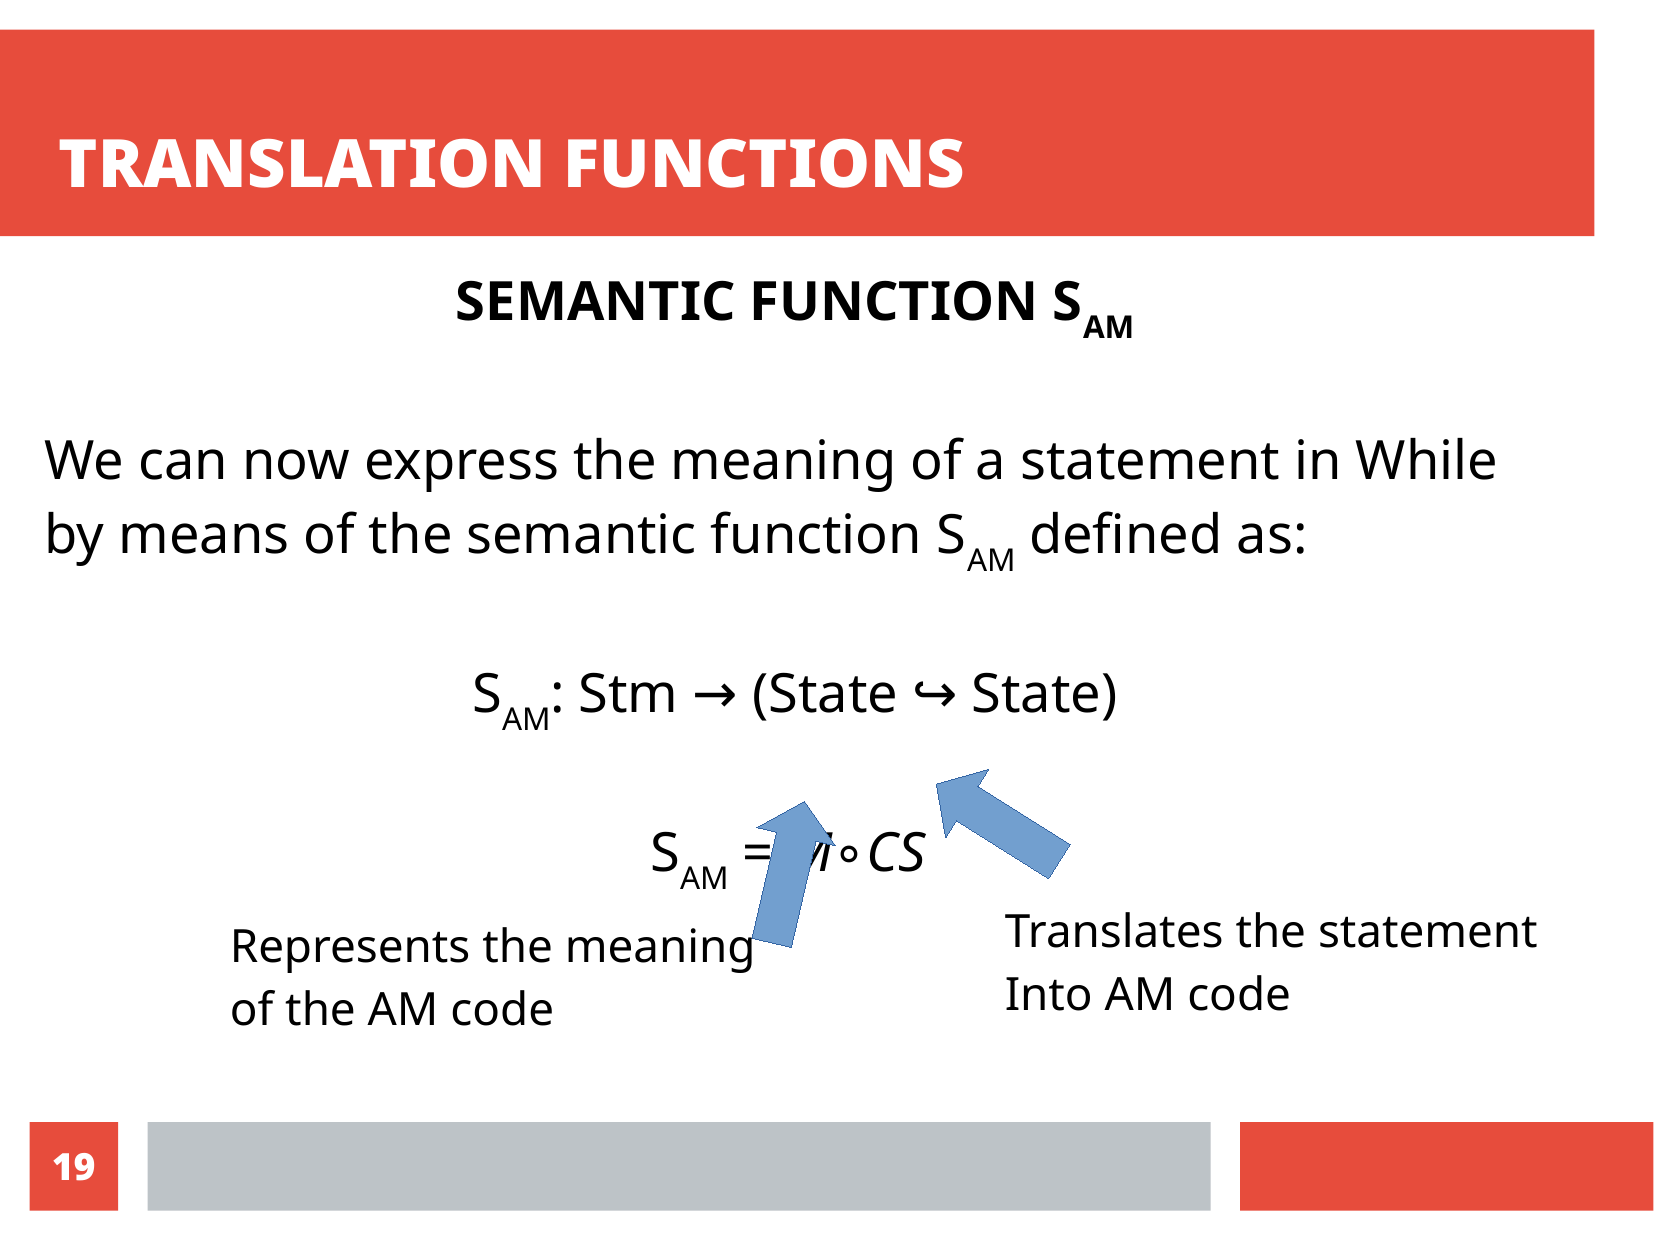

# TRANSLATION FUNCTIONS
SEMANTIC FUNCTION SAM
We can now express the meaning of a statement in While by means of the semantic function SAM defined as:
SAM: Stm → (State ↪ State)
SAM = M∘CS
Translates the statement
Into AM code
Represents the meaning
of the AM code
19